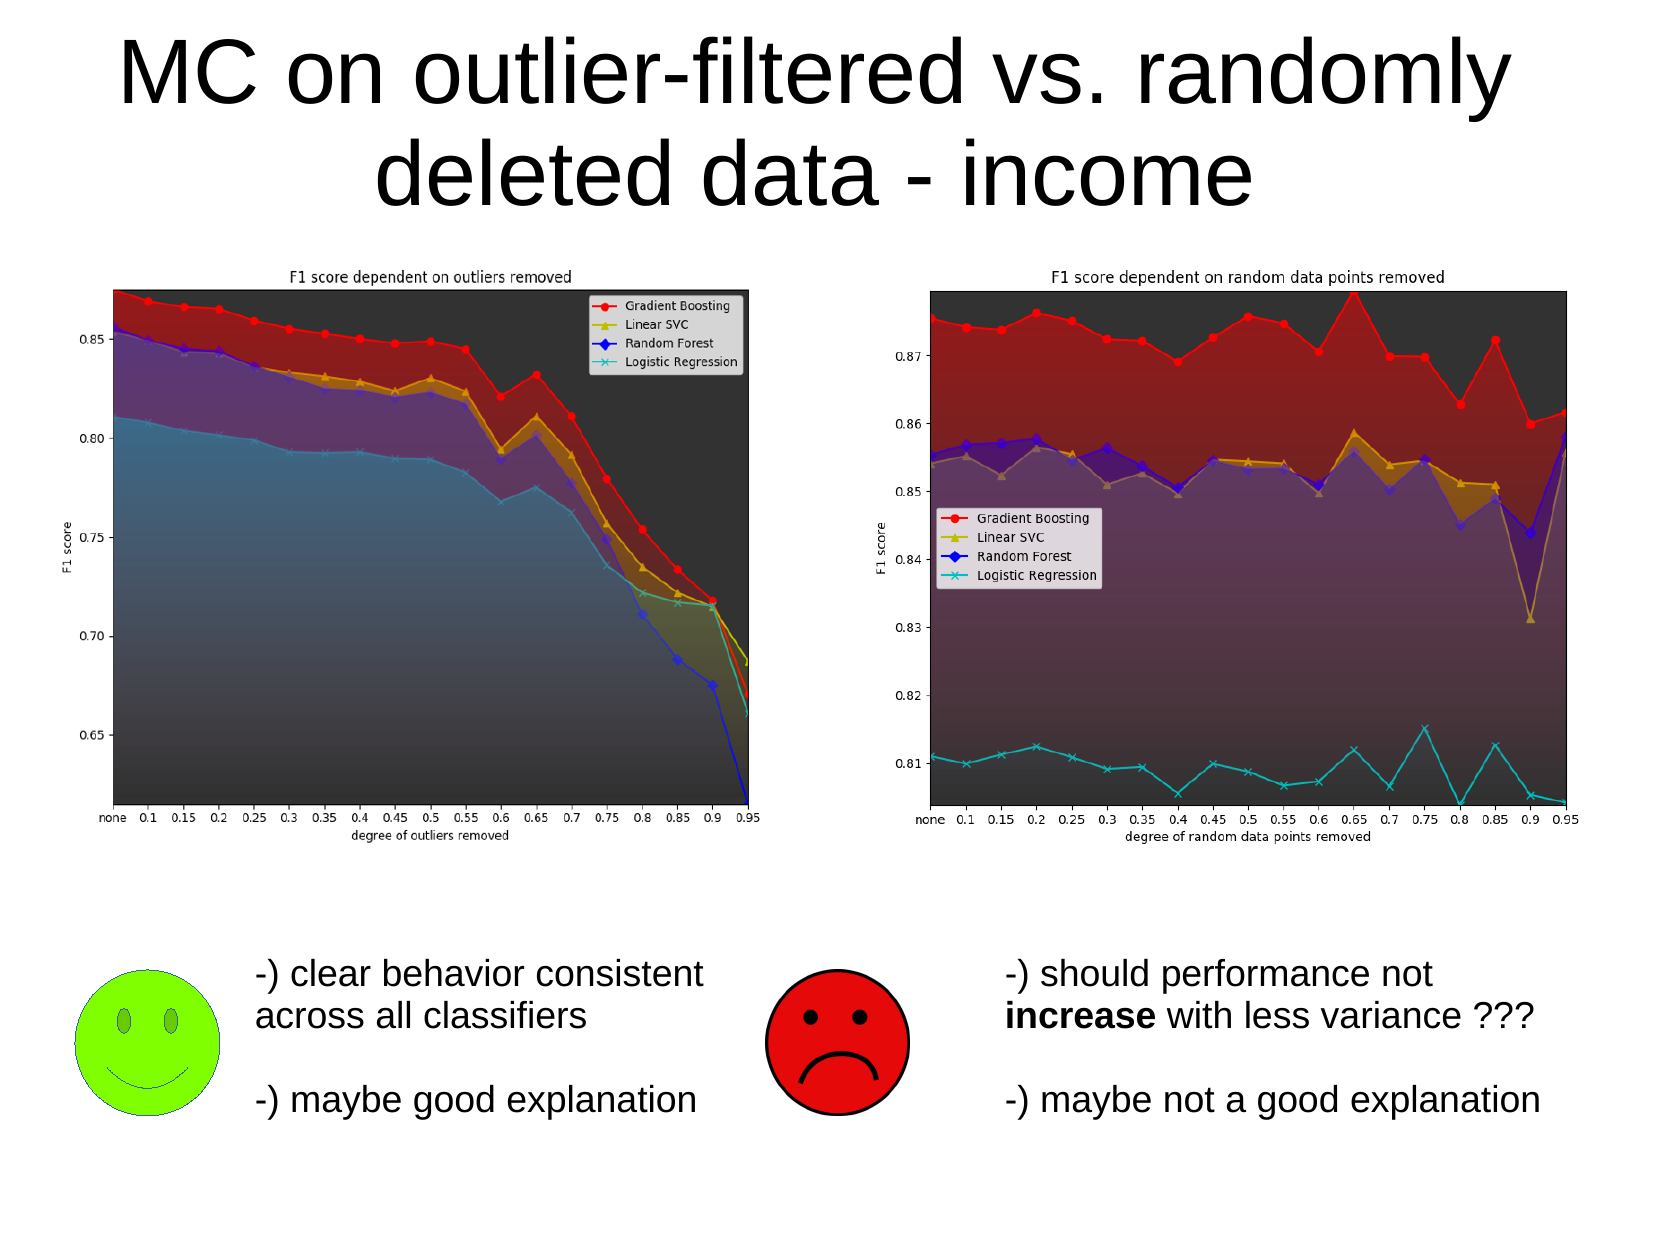

# MC on outlier-filtered vs. randomly deleted data - income
-) clear behavior consistent across all classifiers
-) maybe good explanation
-) should performance not increase with less variance ???
-) maybe not a good explanation